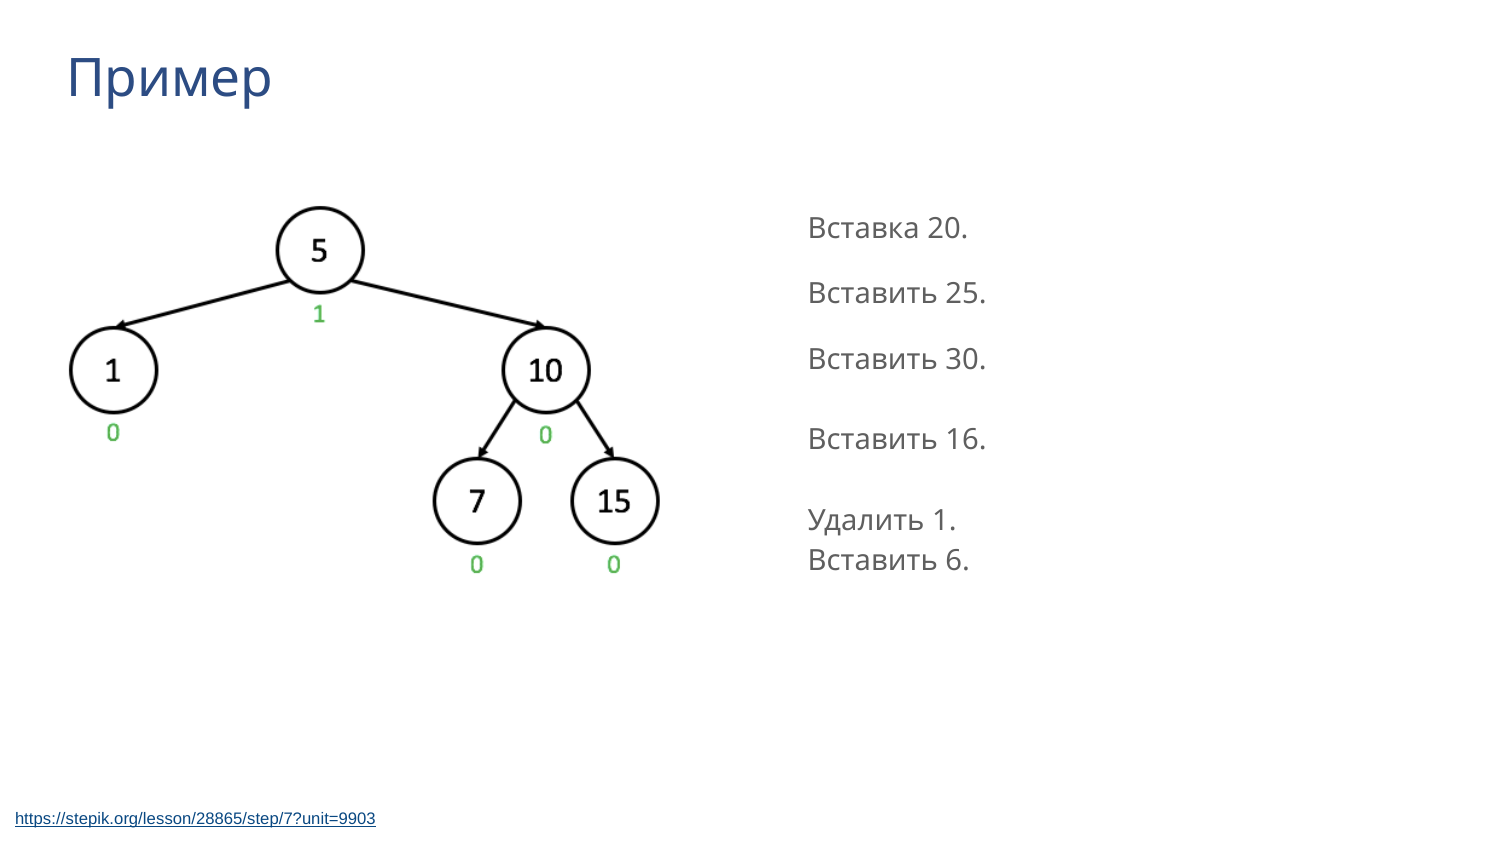

# Пример
Вставка 20.
Вставить 25.
Вставить 30.
Вставить 16.
Удалить 1.
Вставить 6.
https://stepik.org/lesson/28865/step/7?unit=9903